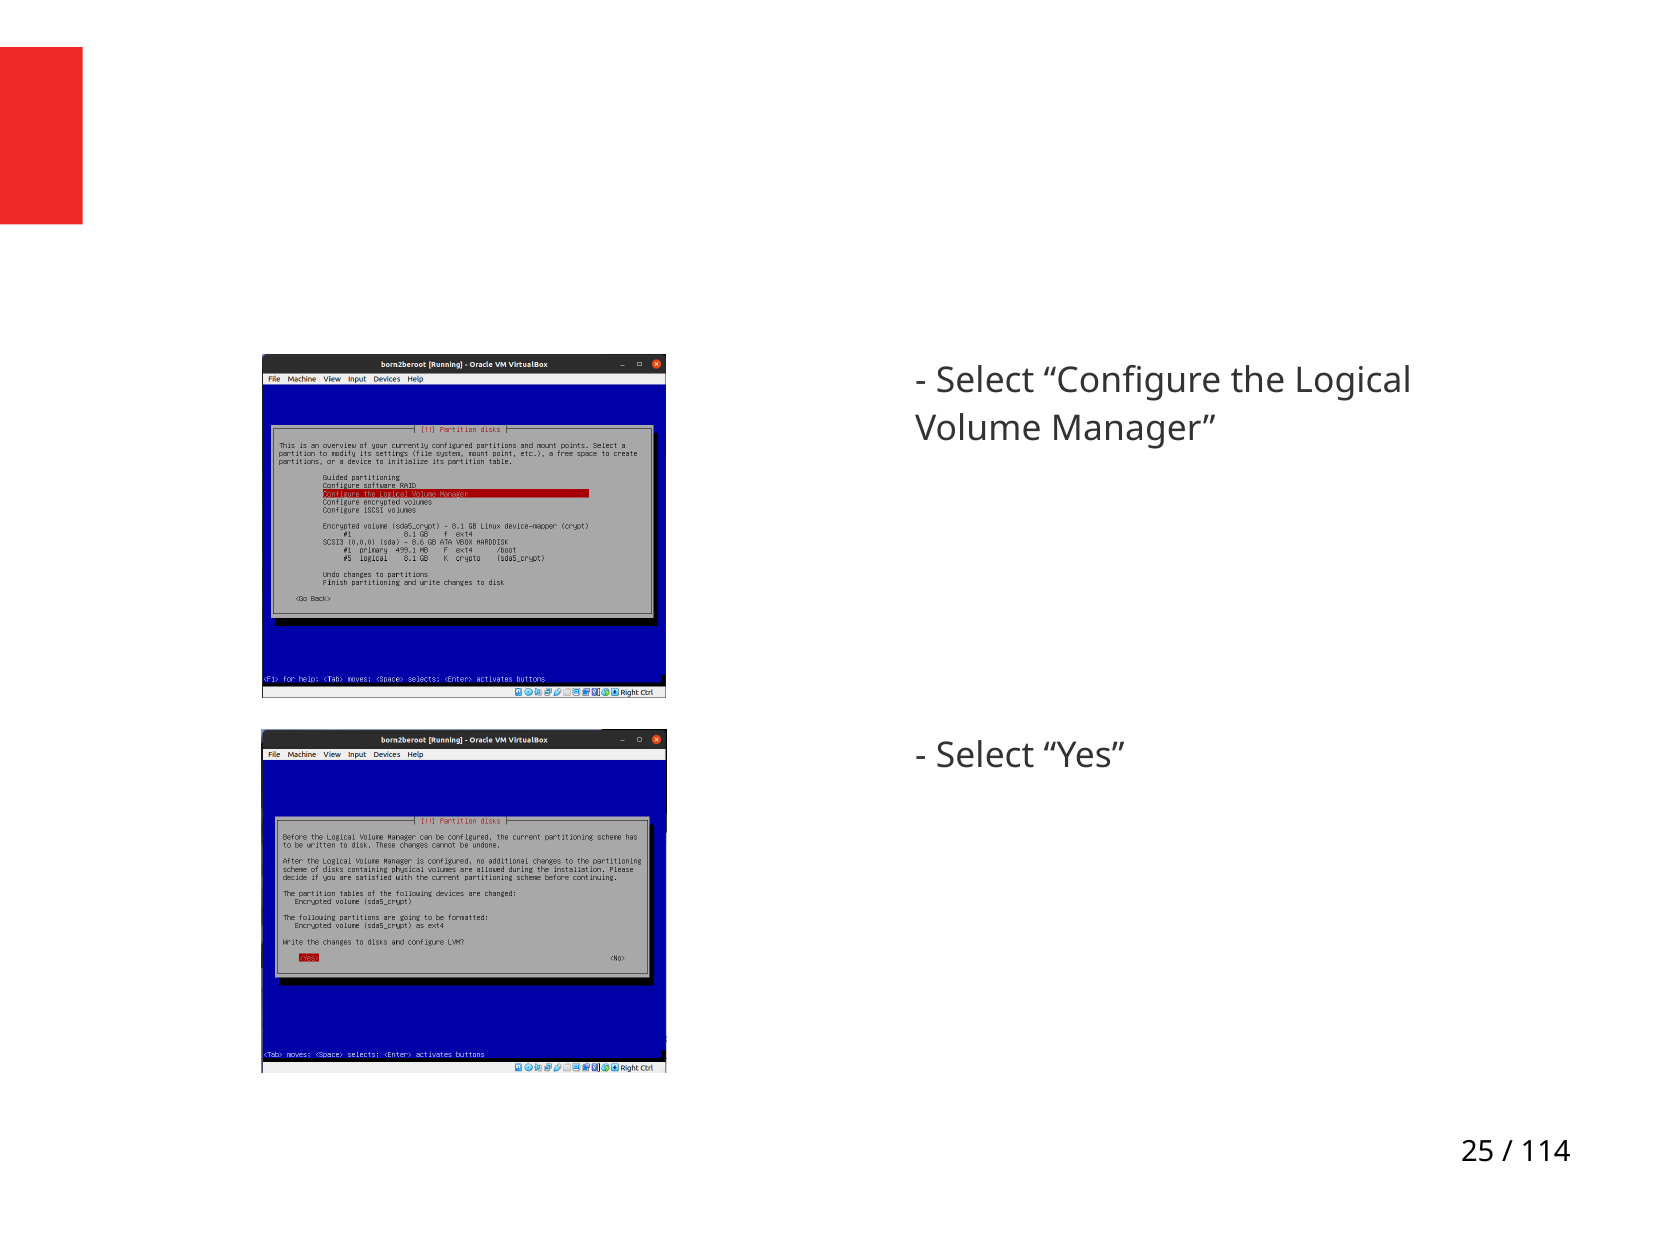

# - Select “Configure the Logical Volume Manager”
- Select “Yes”
25